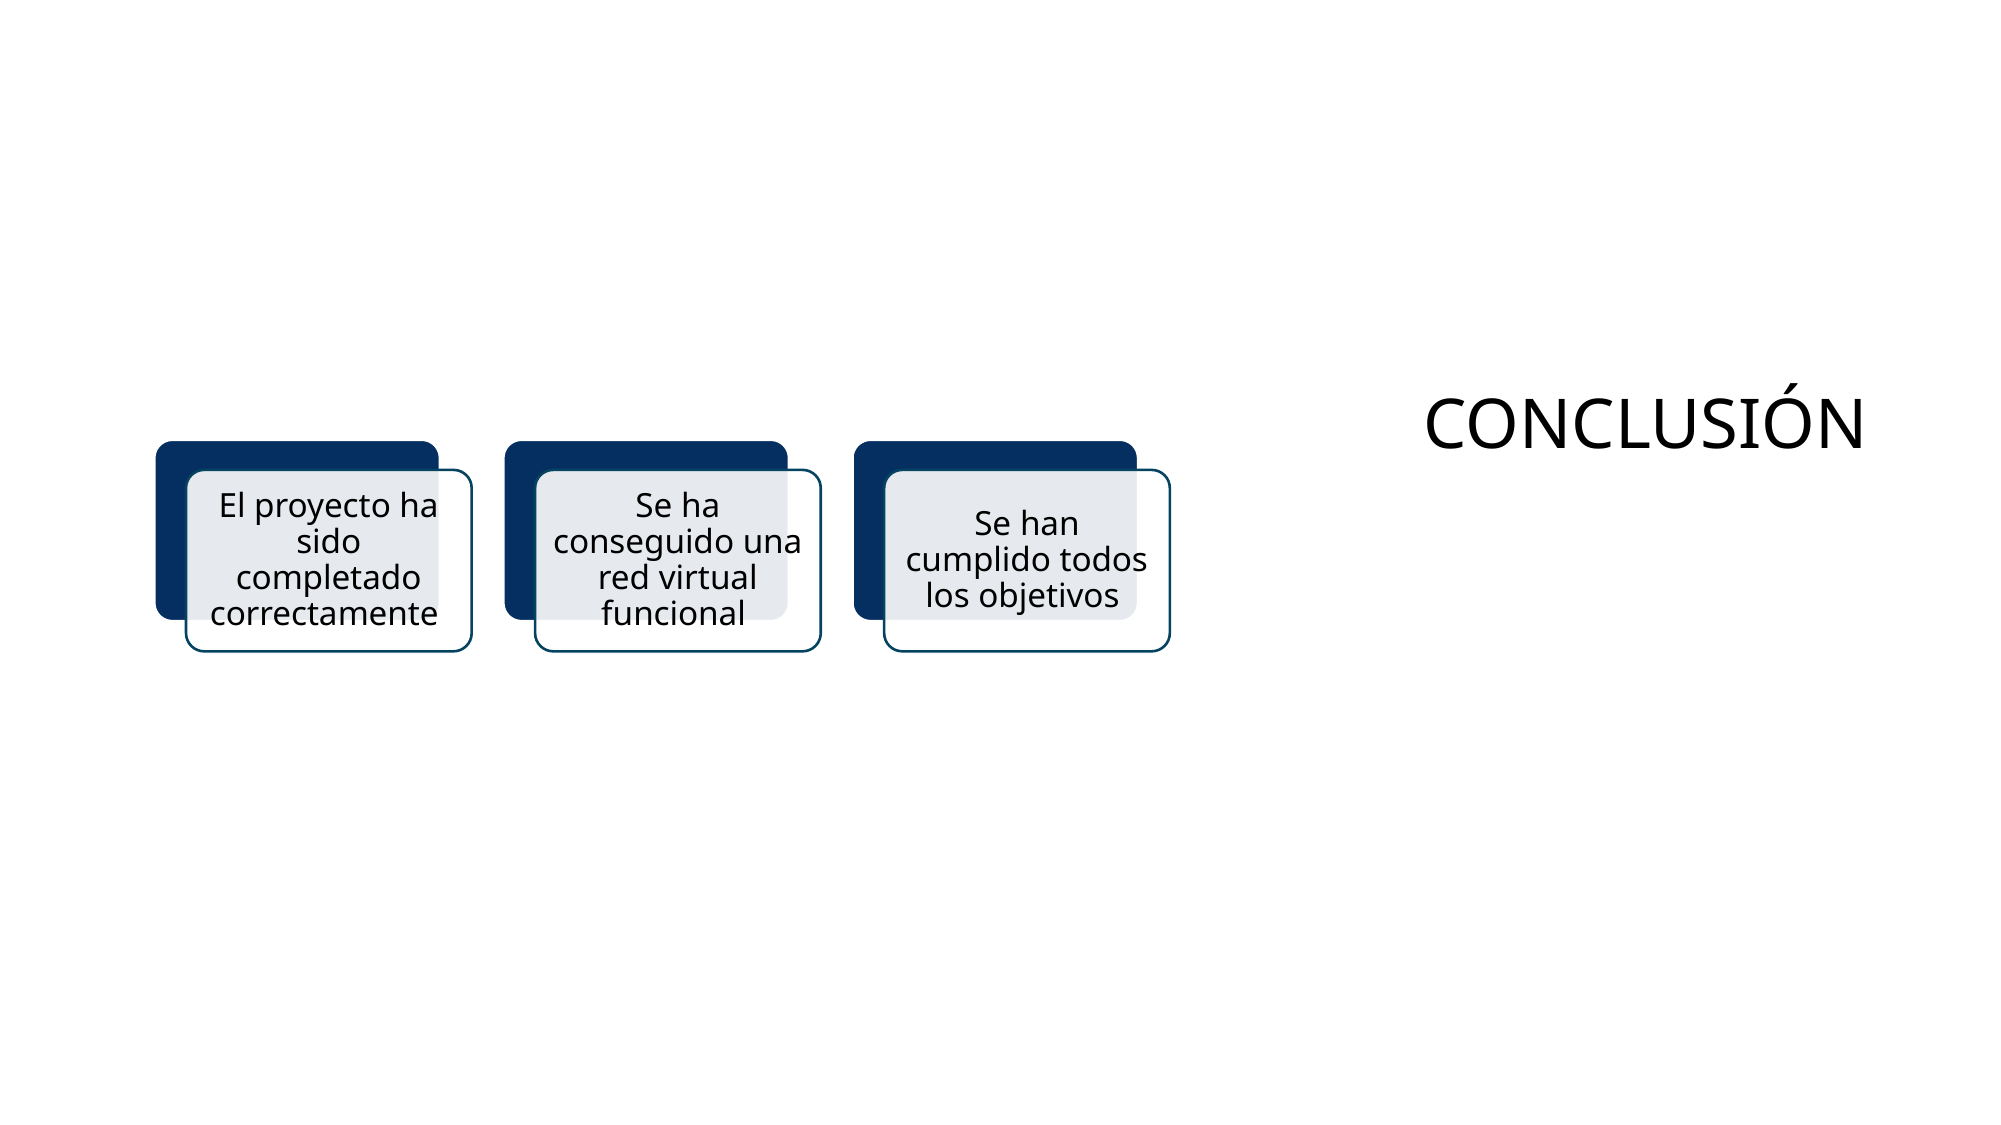

# CONCLUSIÓN
El proyecto ha sido completado correctamente
Se ha conseguido una red virtual funcional
Se han cumplido todos los objetivos